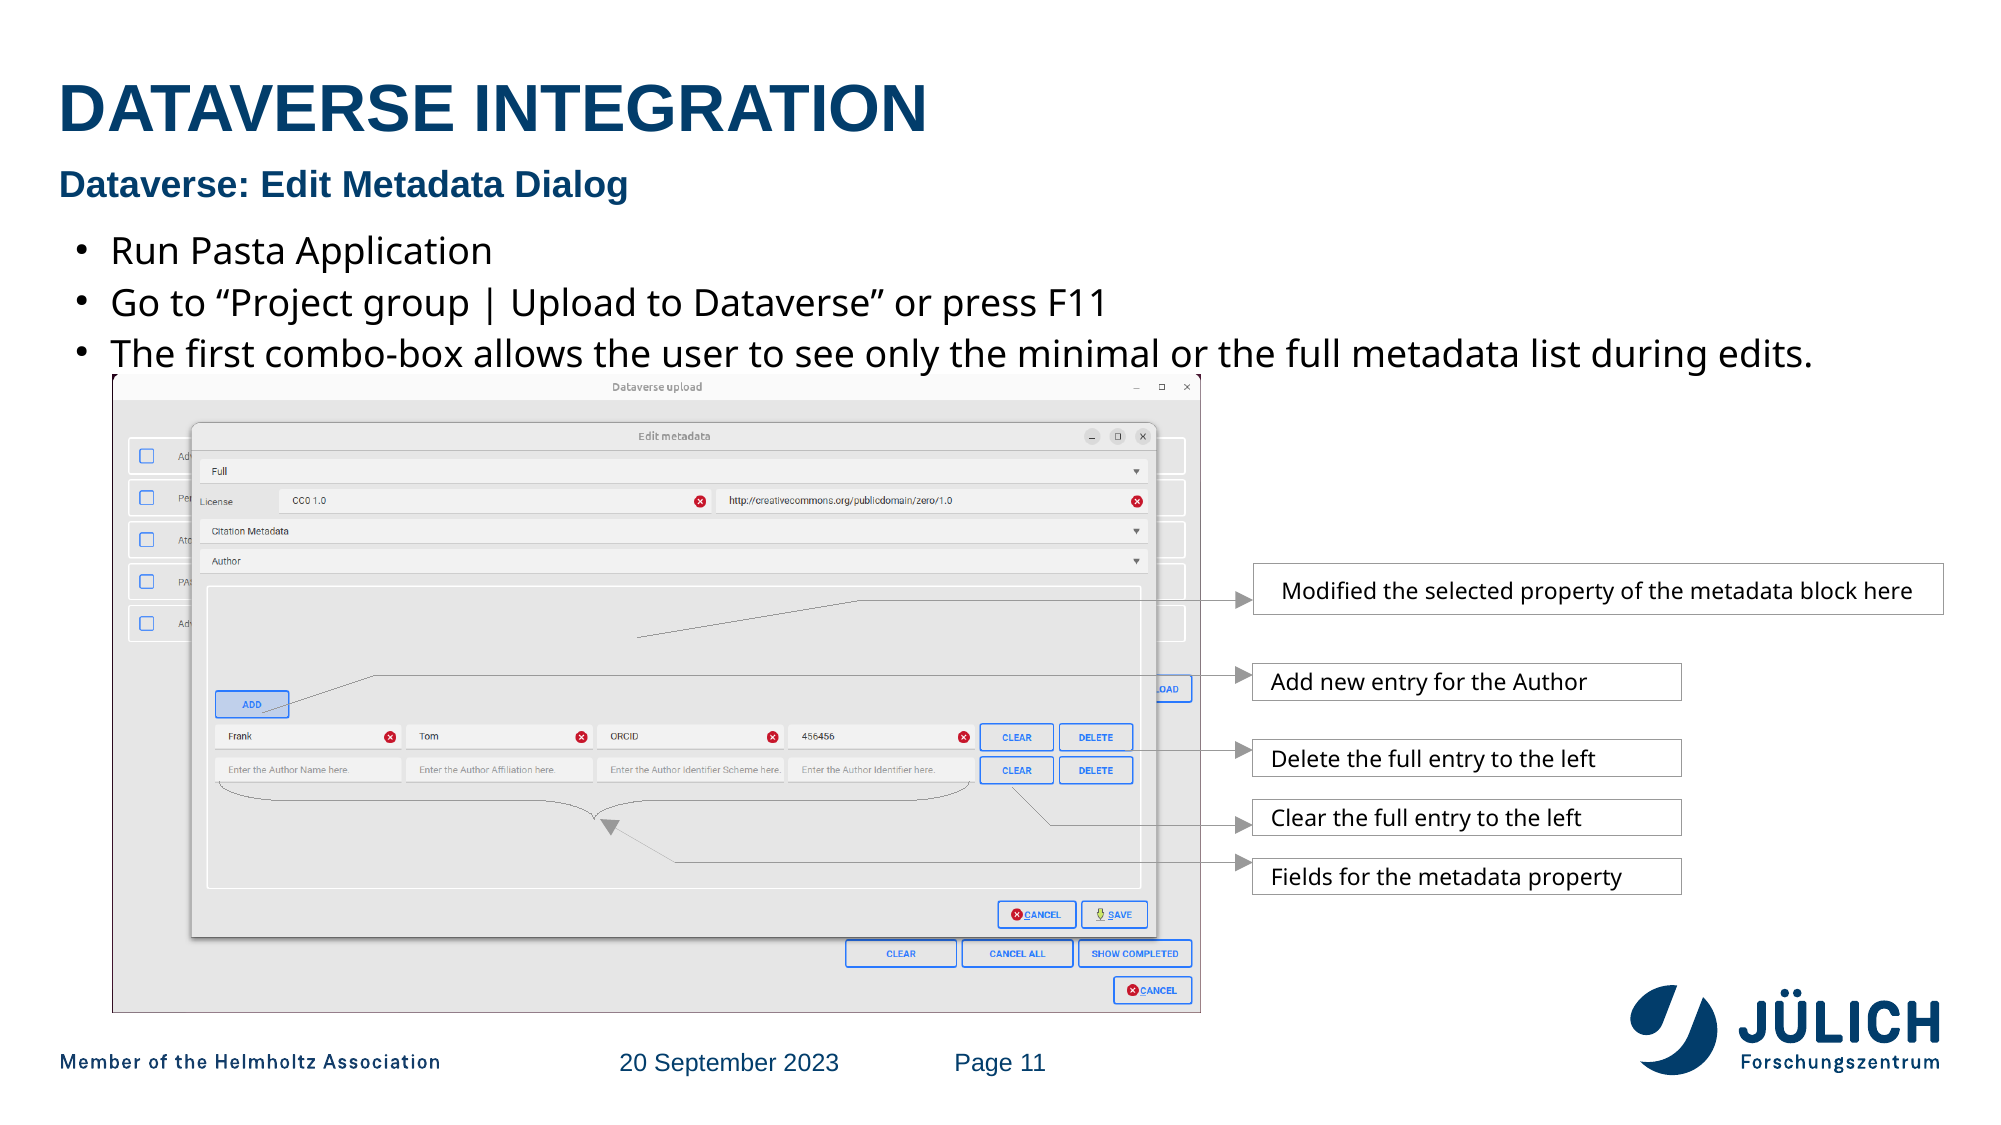

# Dataverse integration
Dataverse: Edit Metadata Dialog
Run Pasta Application
Go to “Project group | Upload to Dataverse” or press F11
The first combo-box allows the user to see only the minimal or the full metadata list during edits.
Modified the selected property of the metadata block here
Add new entry for the Author
Delete the full entry to the left
Clear the full entry to the left
Fields for the metadata property
20 September 2023
Page